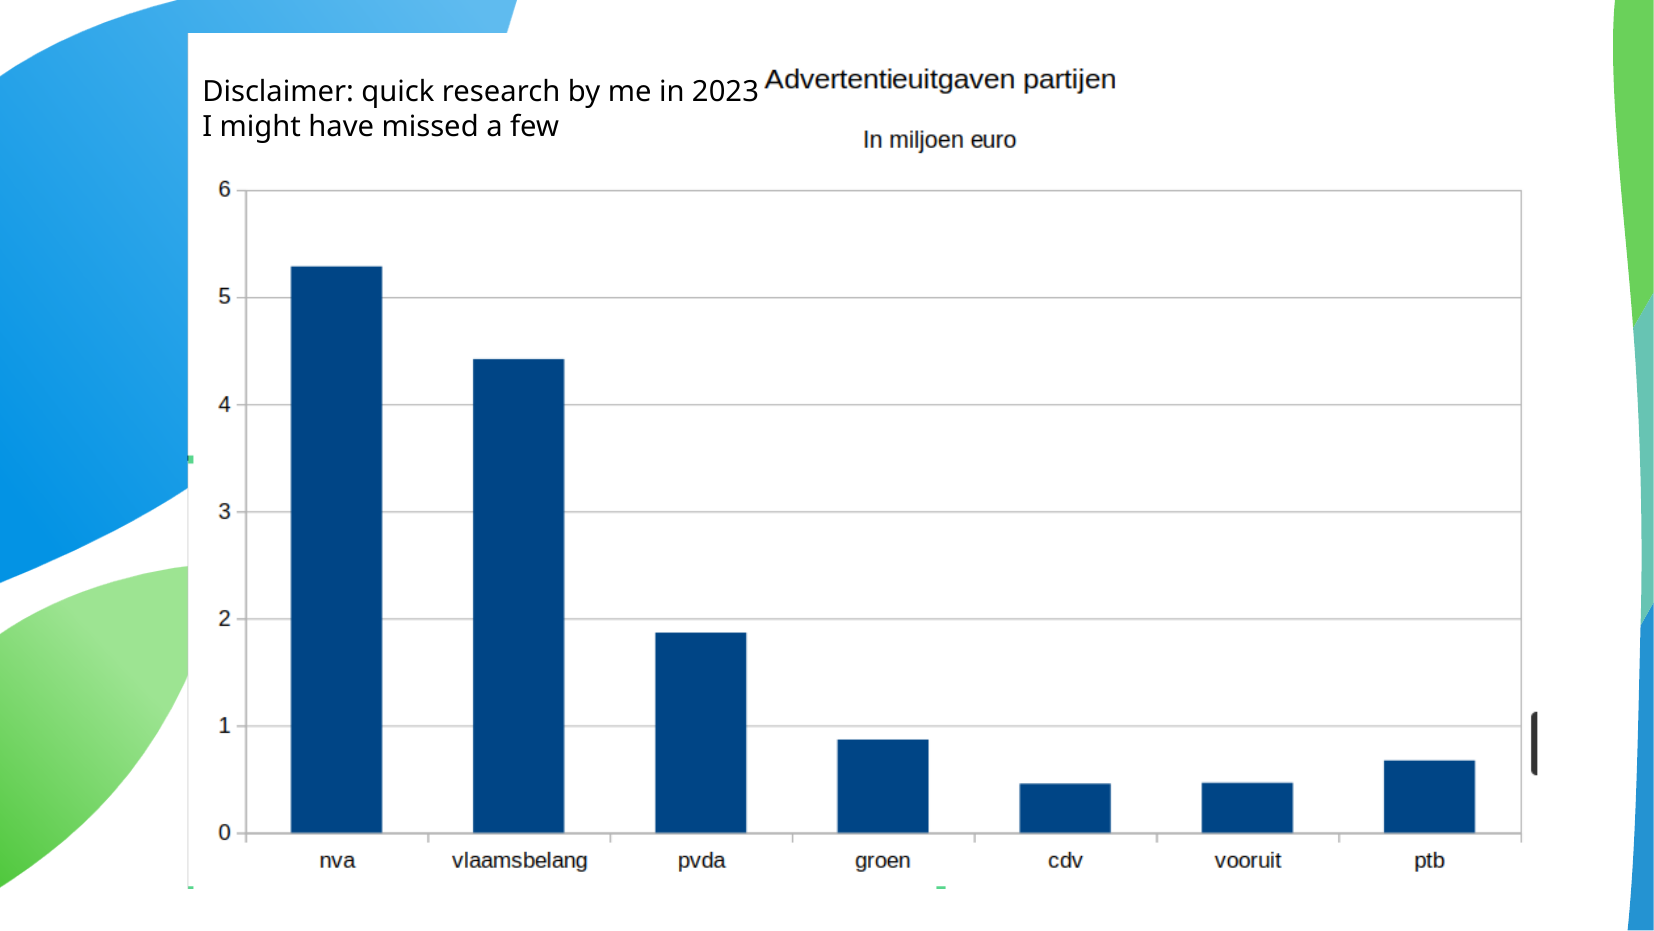

Disclaimer: quick research by me in 2023
I might have missed a few
Facebook Ad Library